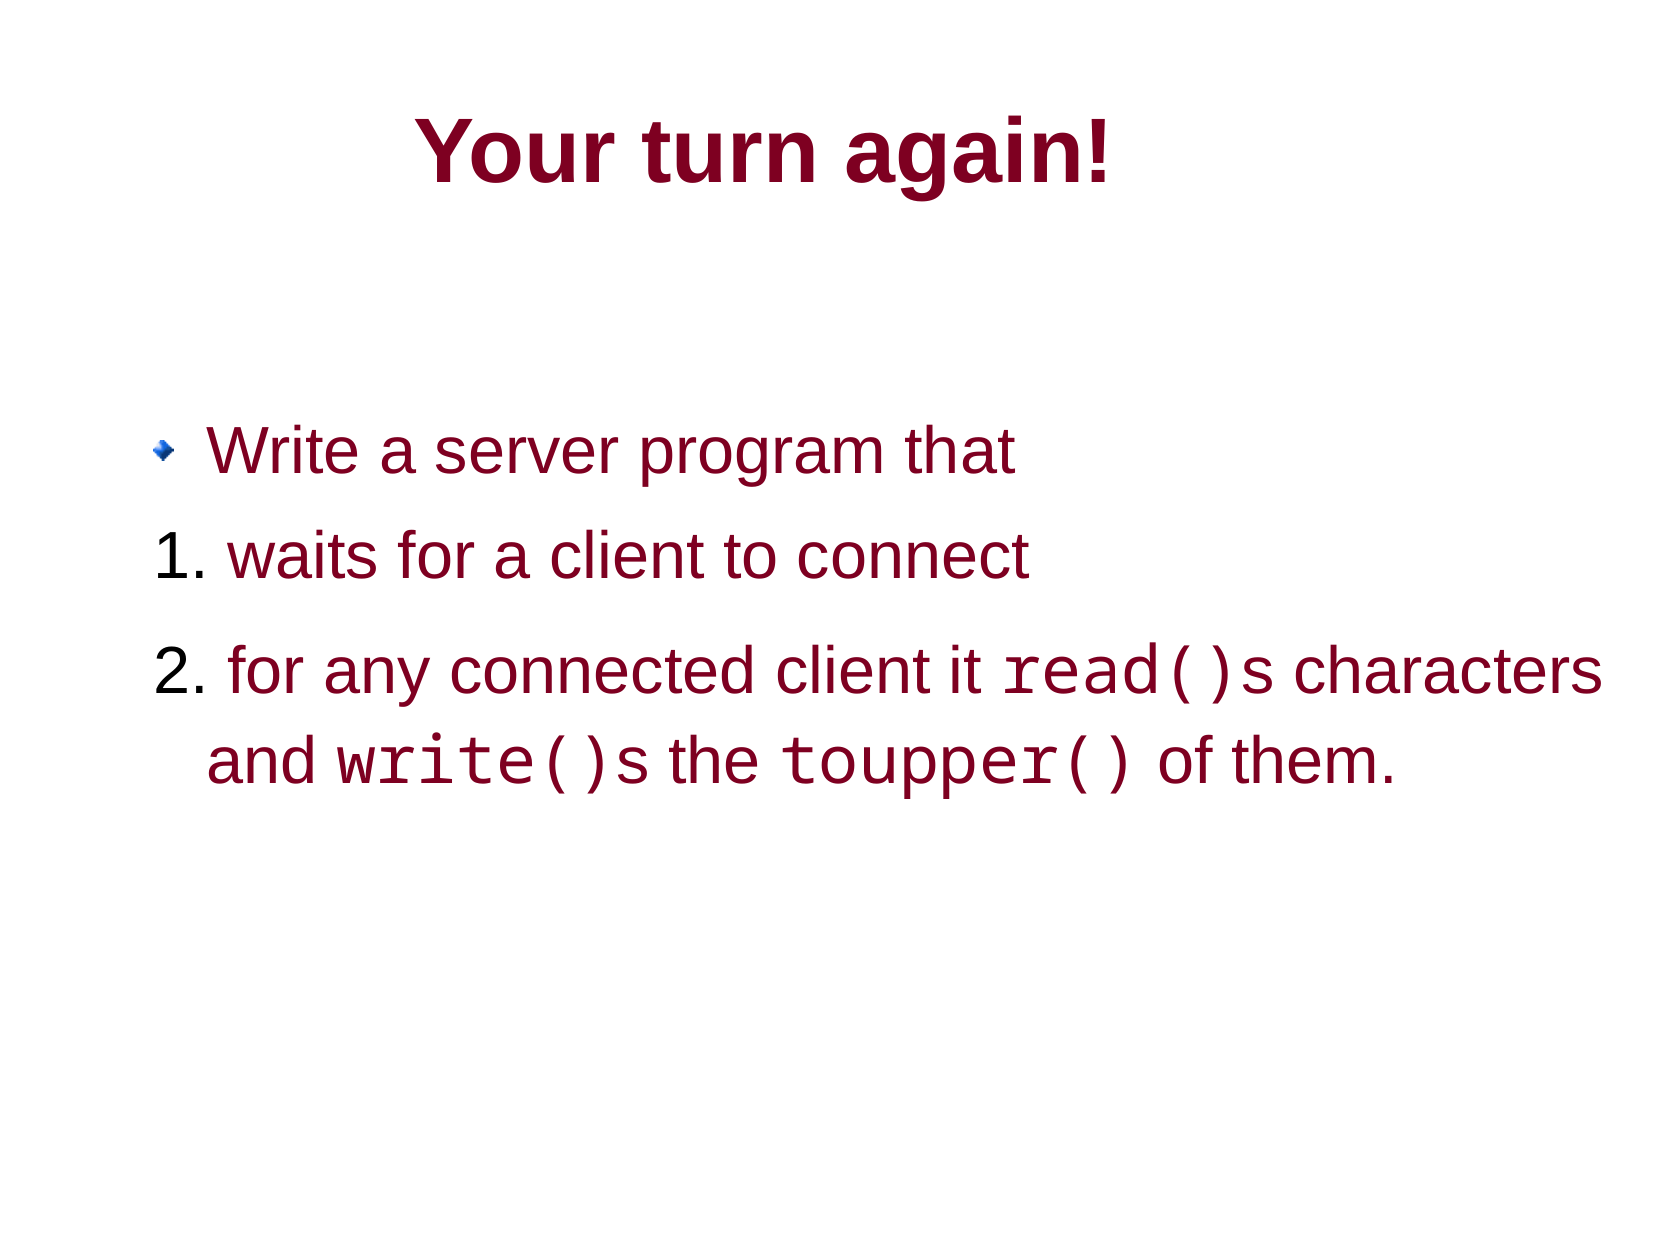

# Your turn again!
Write a server program that
 waits for a client to connect
 for any connected client it read()s characters and write()s the toupper() of them.